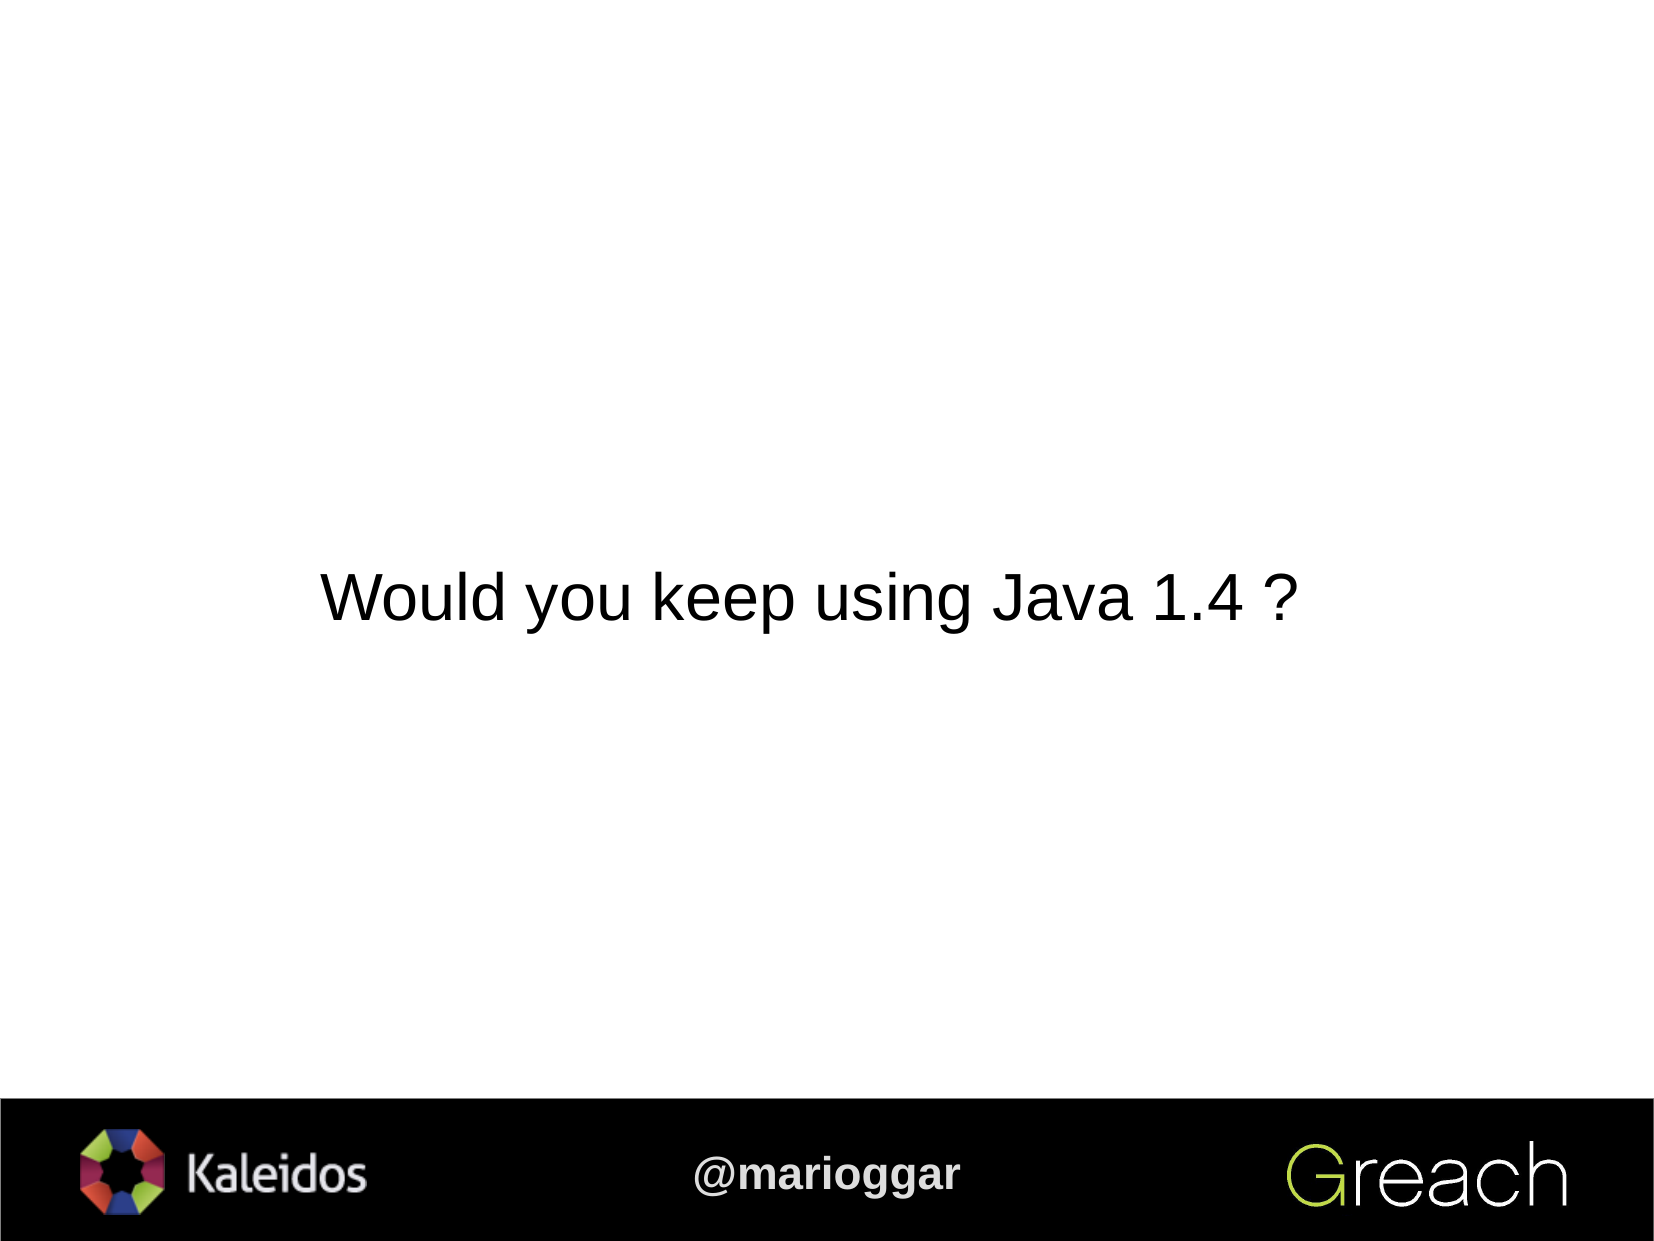

#
Would you keep using Java 1.4 ?